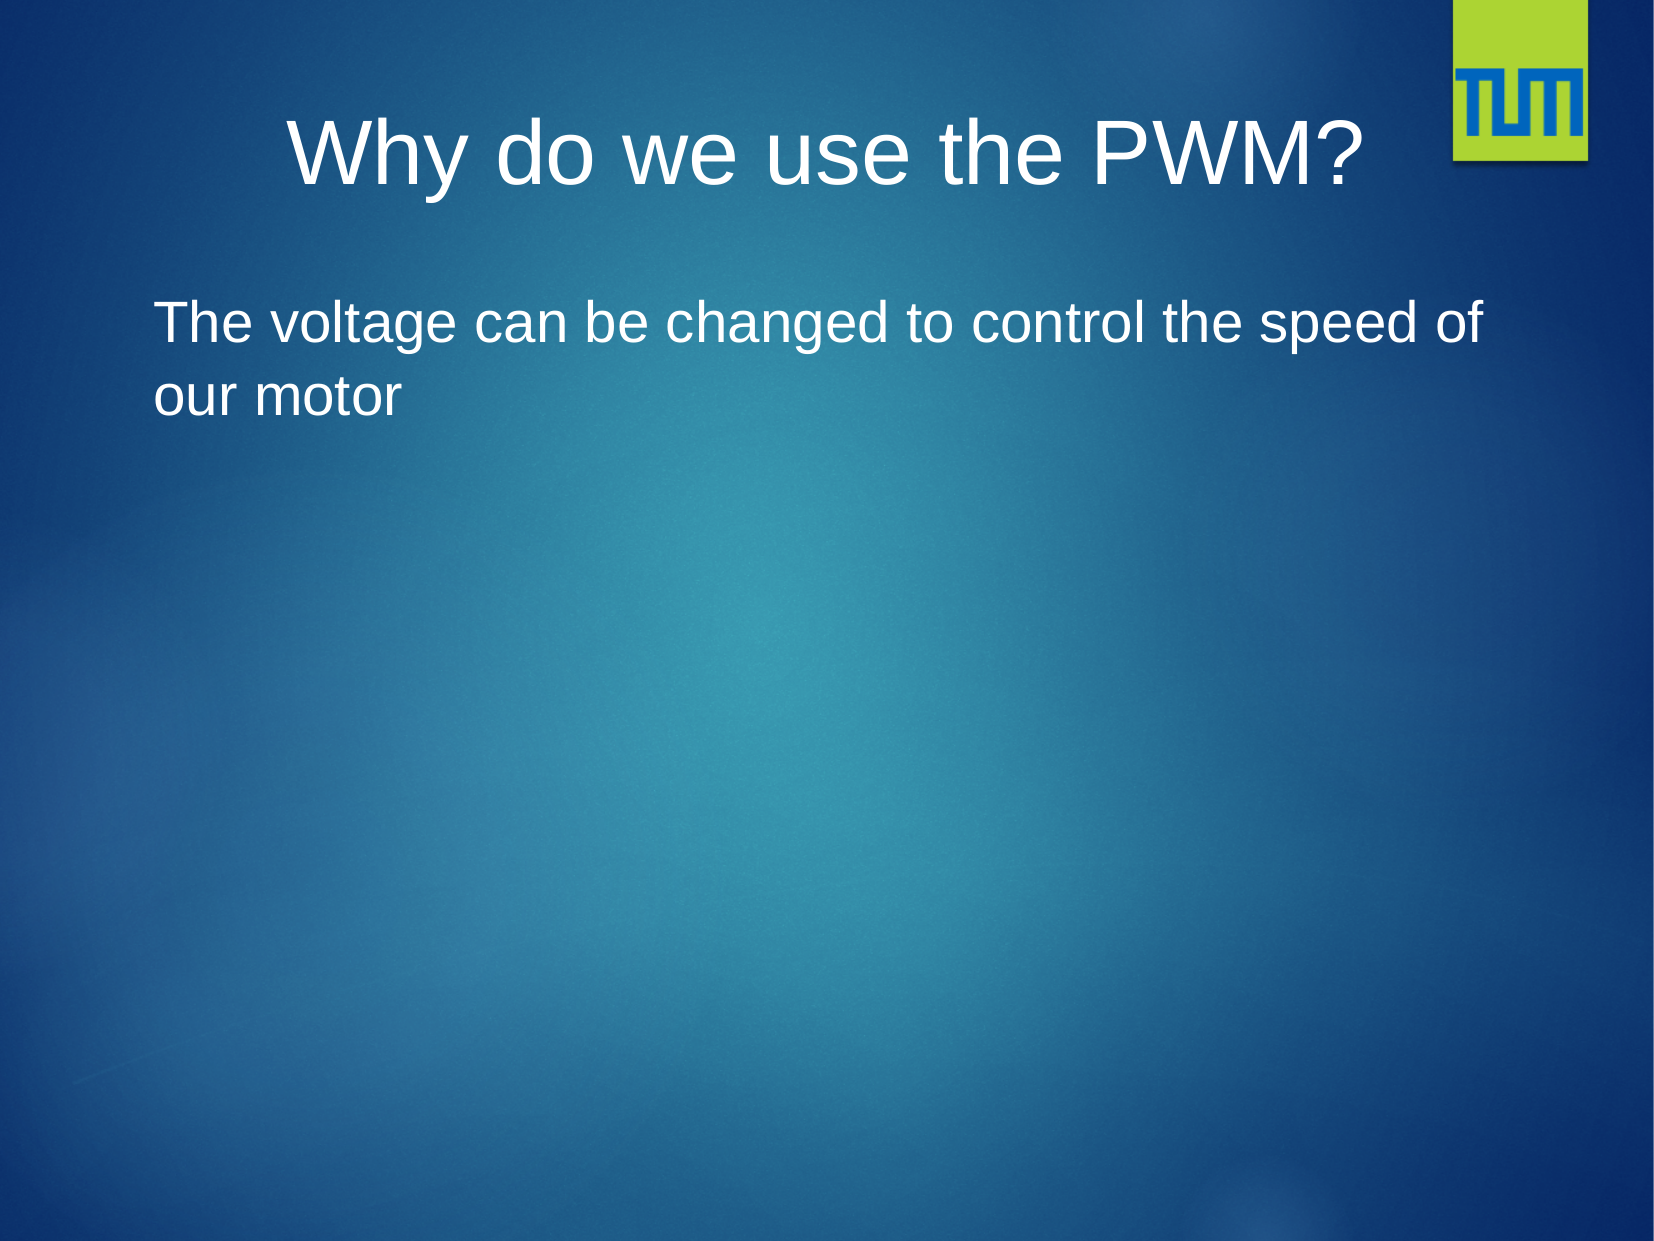

# Why do we use the PWM?
The voltage can be changed to control the speed of our motor